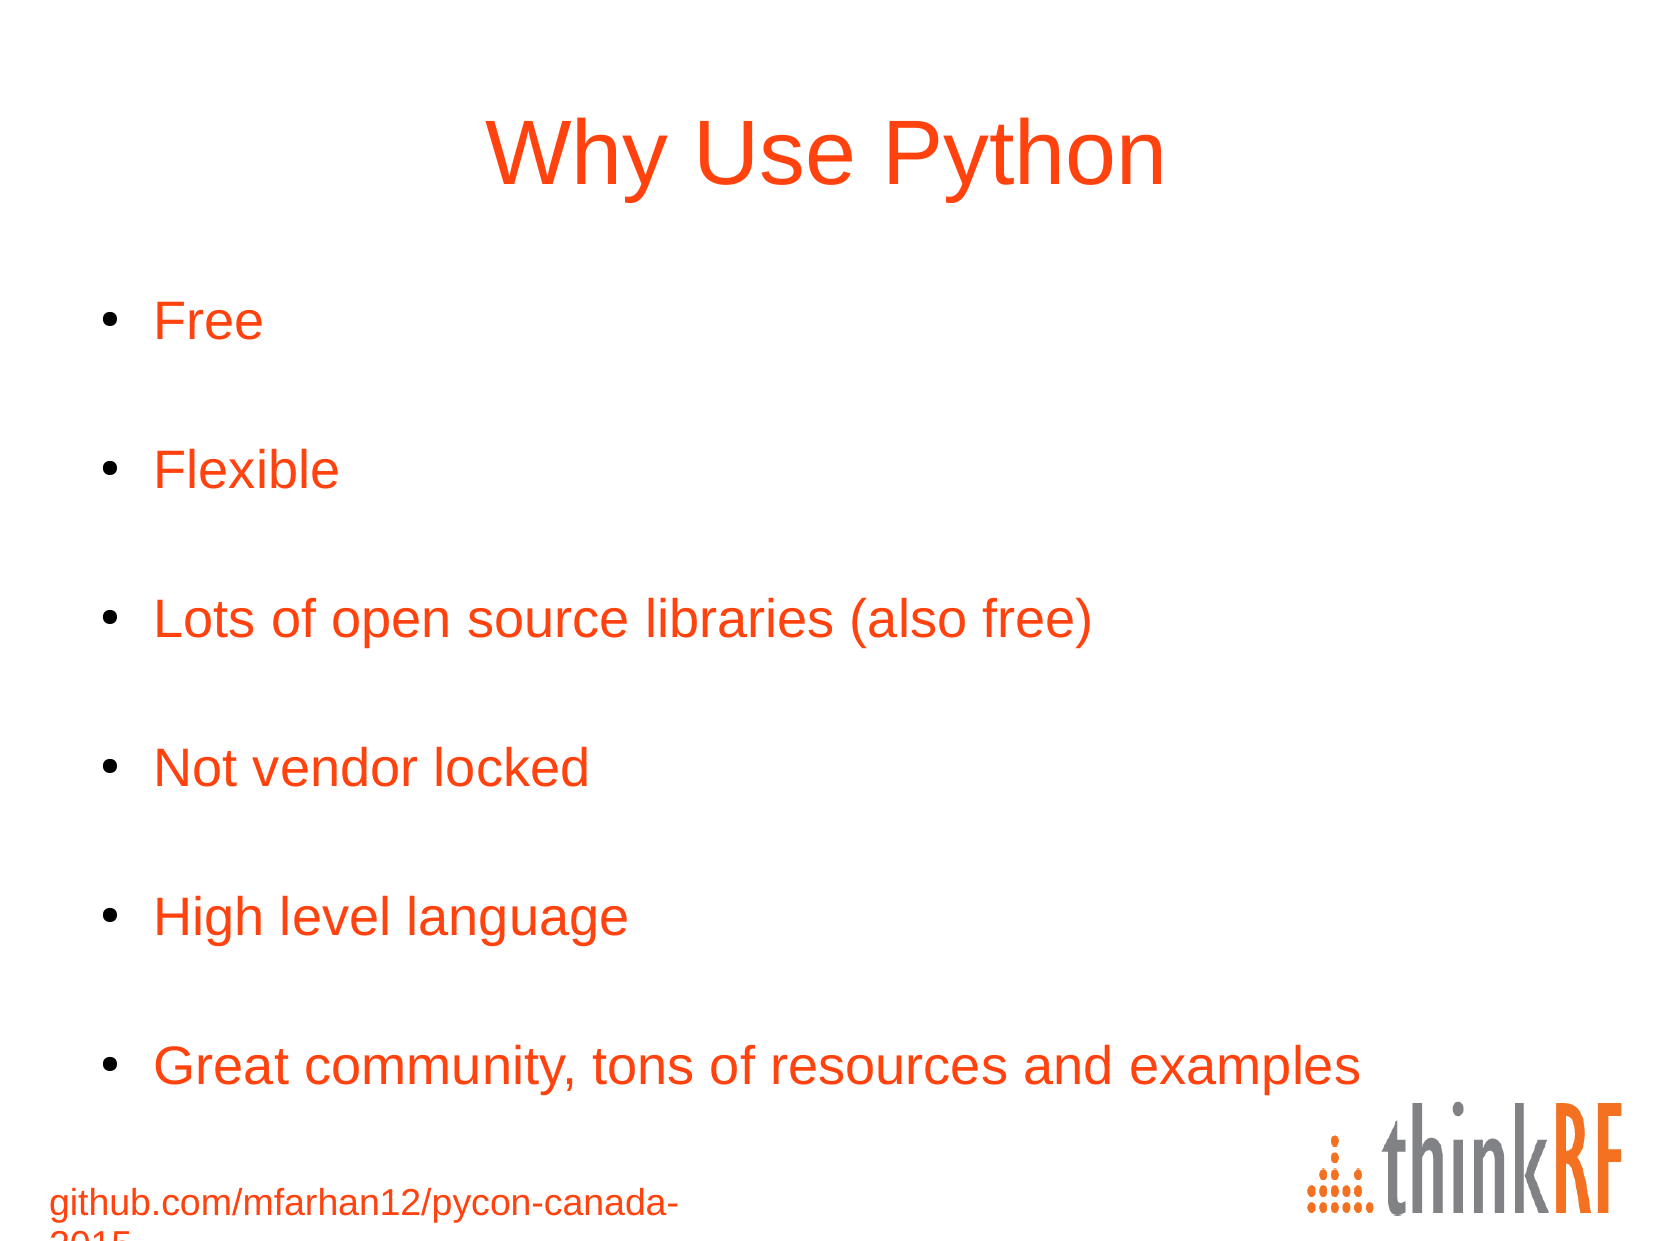

# Why Use Python
Free
Flexible
Lots of open source libraries (also free)
Not vendor locked
High level language
Great community, tons of resources and examples